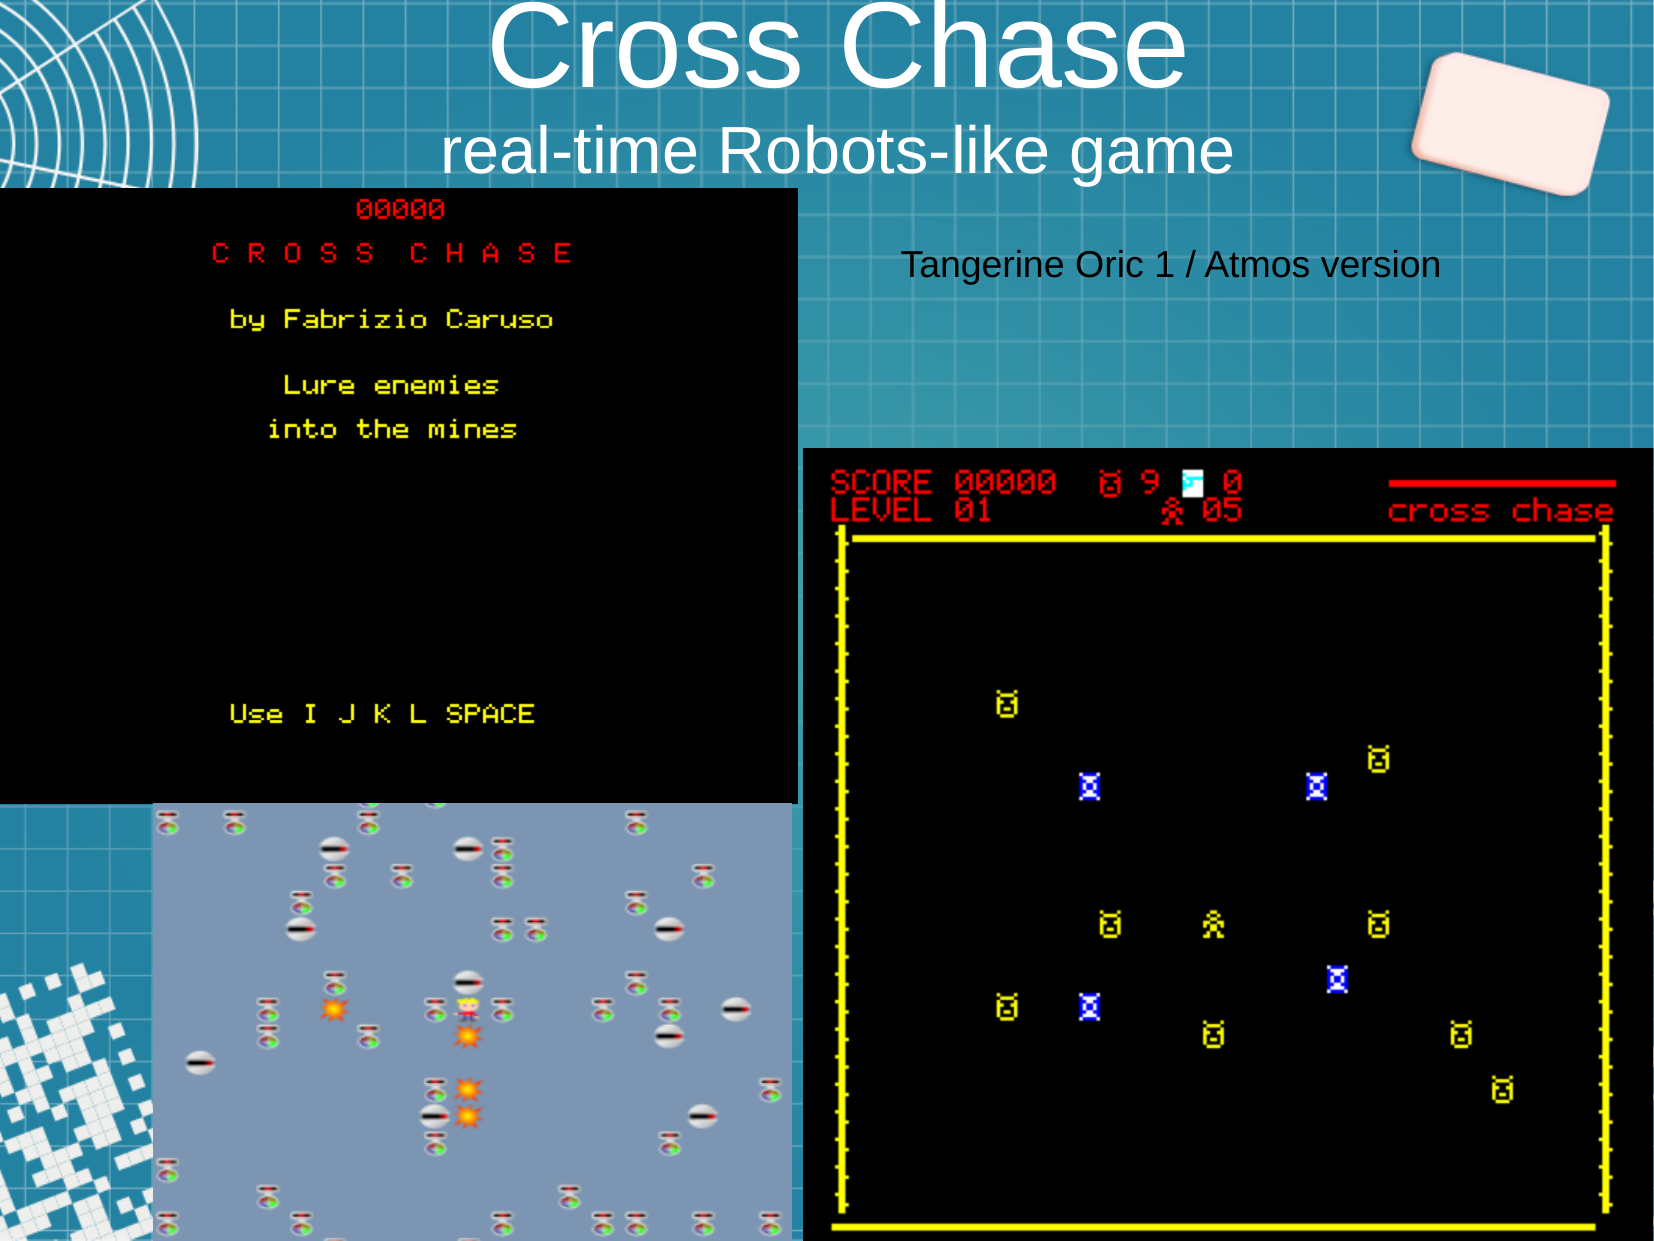

# Cross Chase real-time Robots-like game
Tangerine Oric 1 / Atmos version